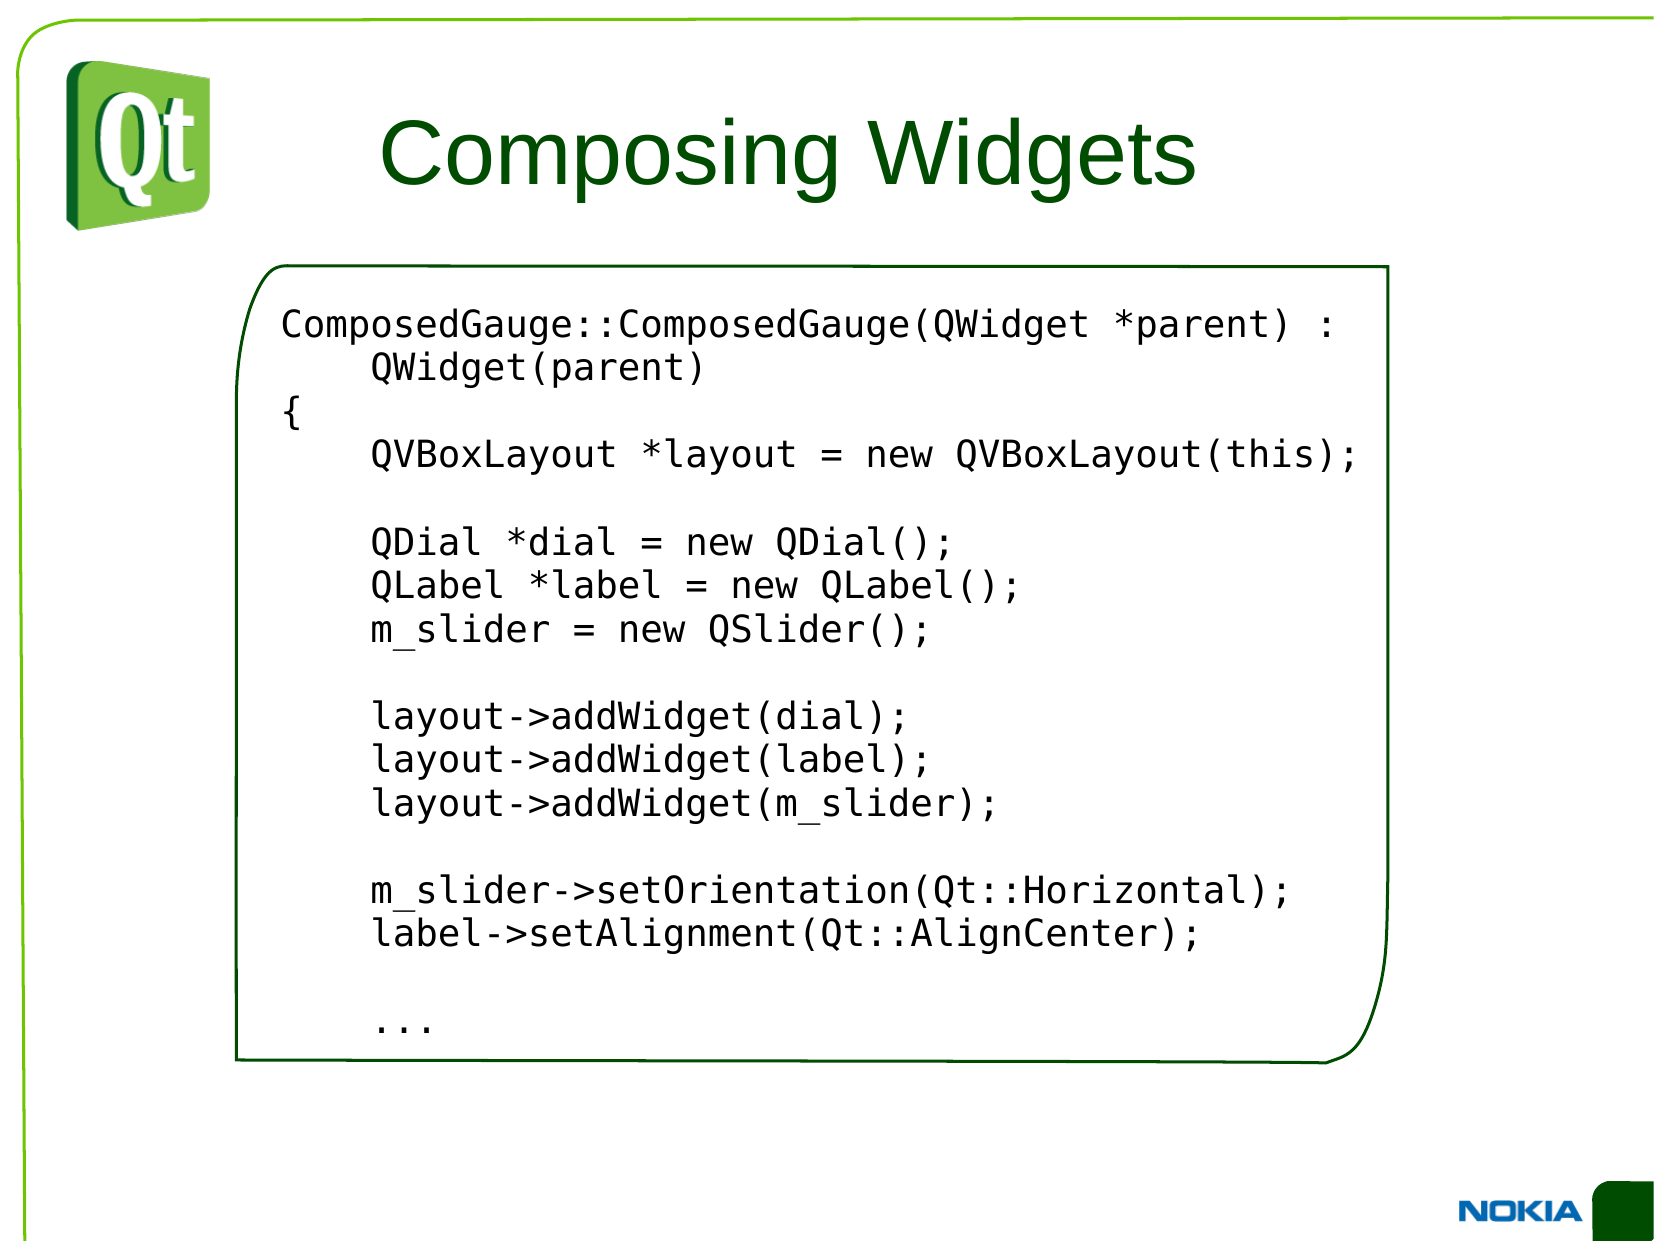

# Composing Widgets
ComposedGauge::ComposedGauge(QWidget *parent) :
 QWidget(parent)
{
 QVBoxLayout *layout = new QVBoxLayout(this);
 QDial *dial = new QDial();
 QLabel *label = new QLabel();
 m_slider = new QSlider();
 layout->addWidget(dial);
 layout->addWidget(label);
 layout->addWidget(m_slider);
 m_slider->setOrientation(Qt::Horizontal);
 label->setAlignment(Qt::AlignCenter);
 ...